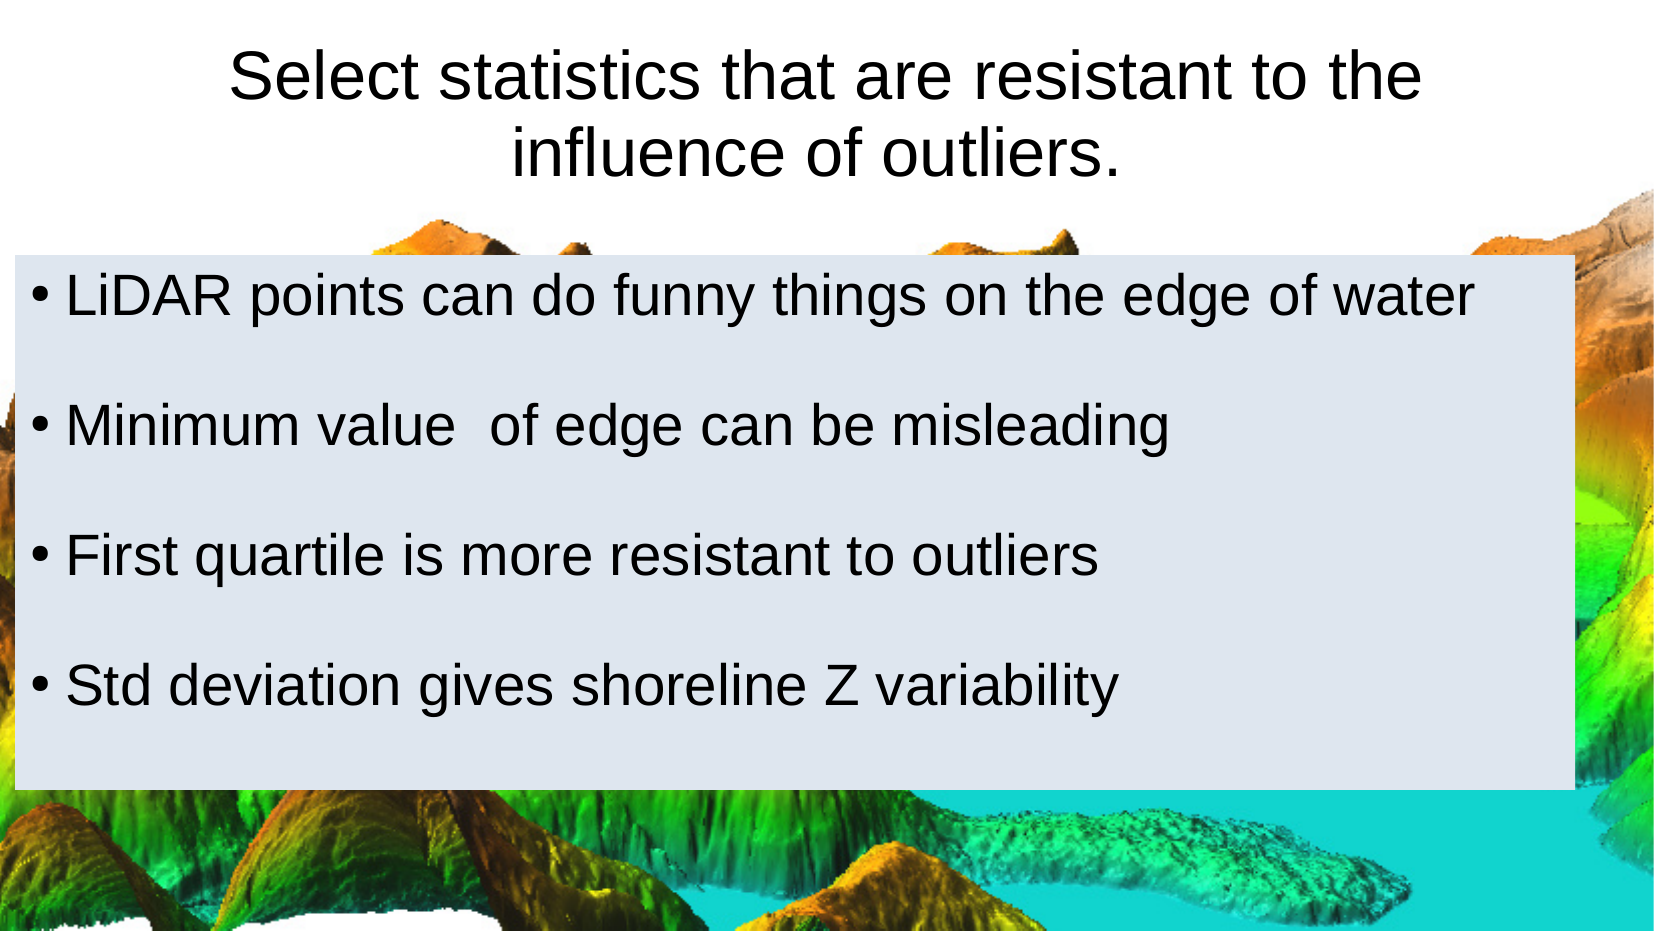

# Select statistics that are resistant to the influence of outliers.
LiDAR points can do funny things on the edge of water
Minimum value of edge can be misleading
First quartile is more resistant to outliers
Std deviation gives shoreline Z variability